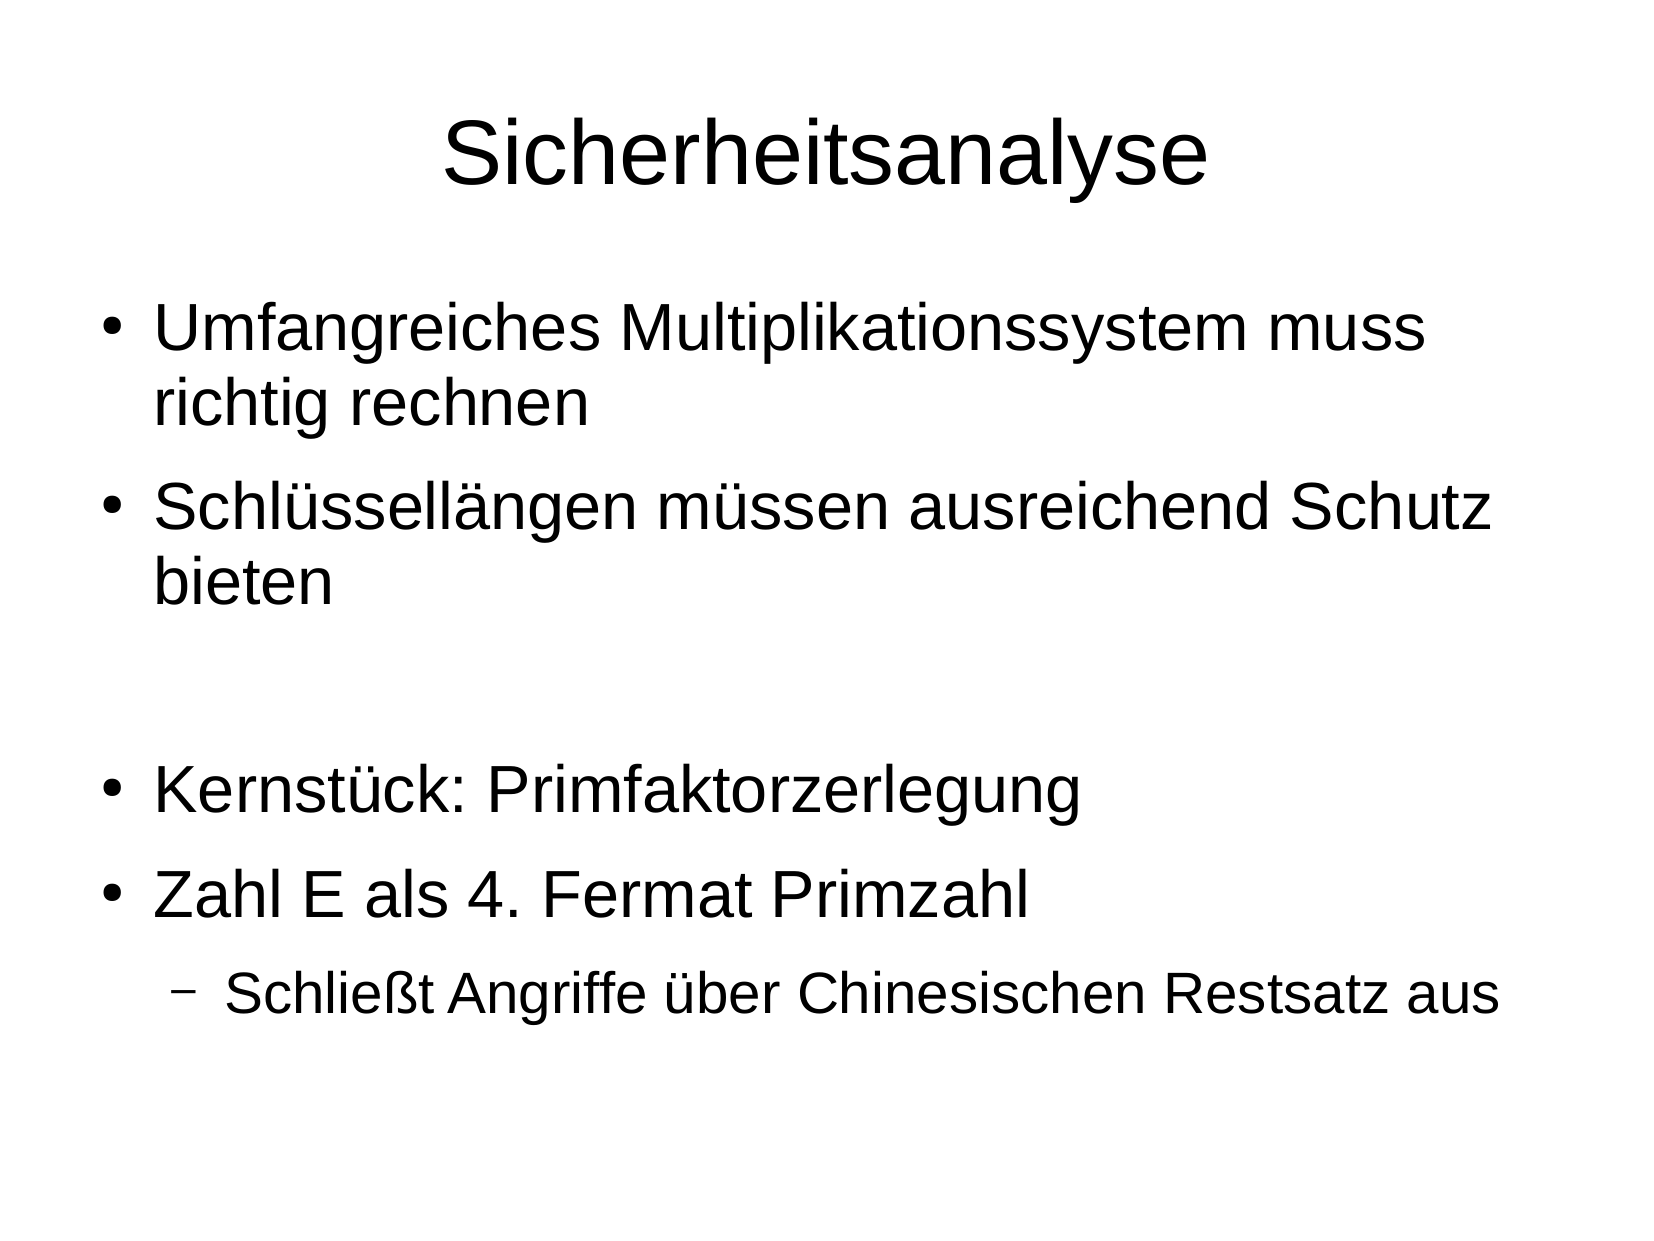

# Sicherheitsanalyse
Umfangreiches Multiplikationssystem muss richtig rechnen
Schlüssellängen müssen ausreichend Schutz bieten
Kernstück: Primfaktorzerlegung
Zahl E als 4. Fermat Primzahl
Schließt Angriffe über Chinesischen Restsatz aus